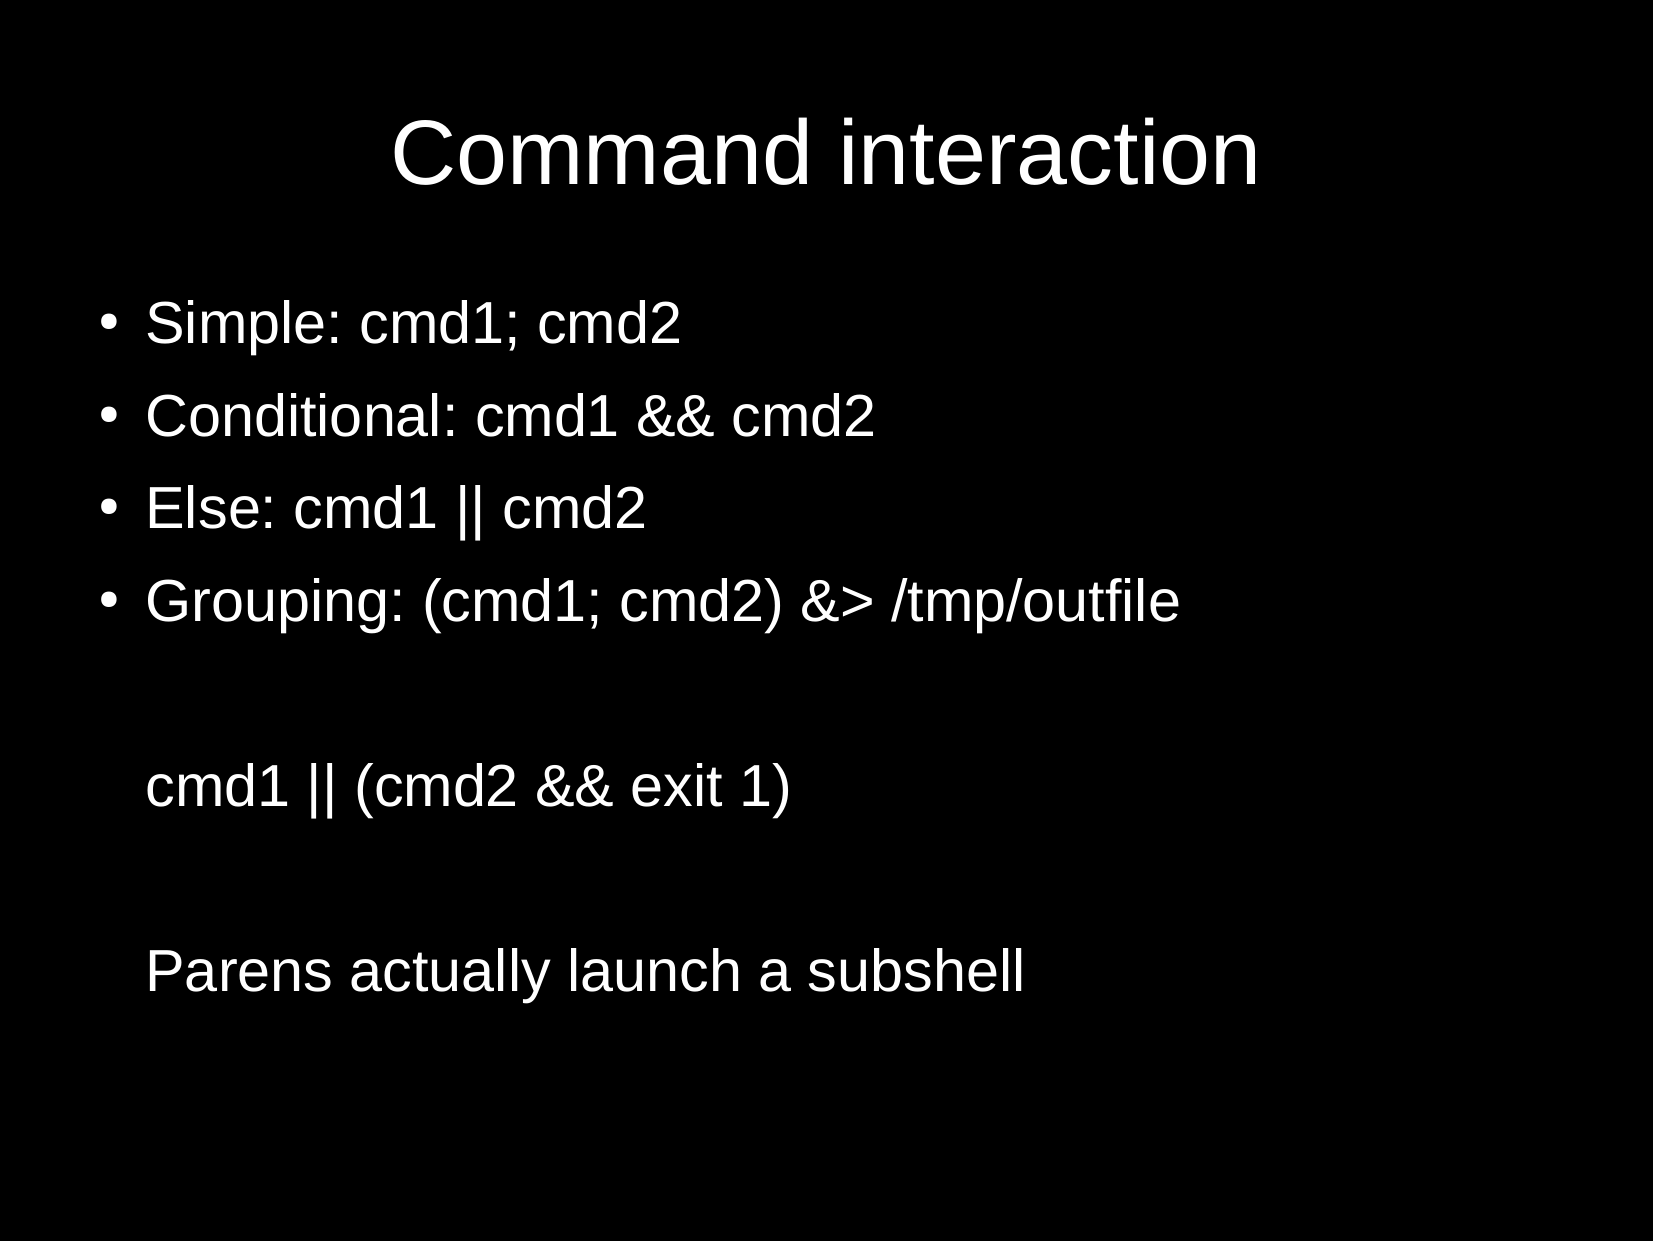

# Command interaction
Simple: cmd1; cmd2
Conditional: cmd1 && cmd2
Else: cmd1 || cmd2
Grouping: (cmd1; cmd2) &> /tmp/outfile
cmd1 || (cmd2 && exit 1)
Parens actually launch a subshell